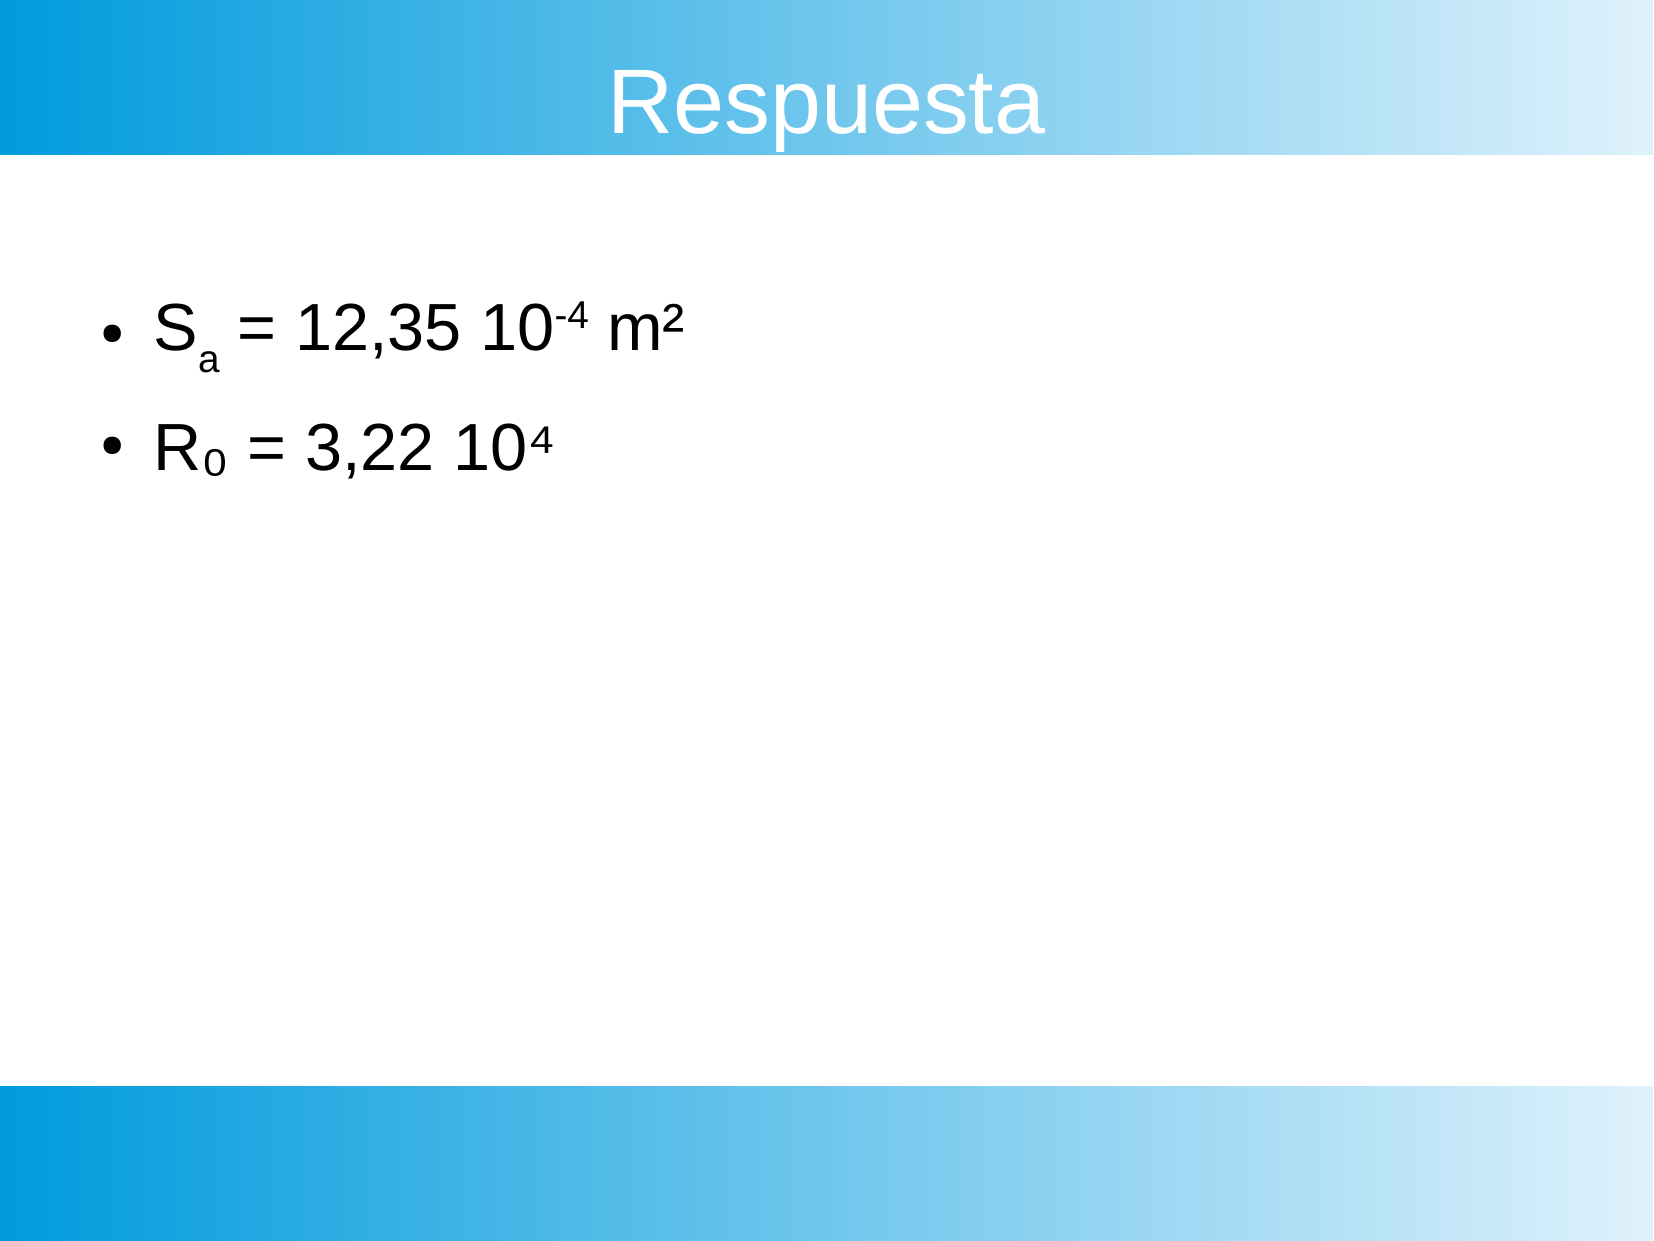

# Respuesta
Sa = 12,35 10-4 m²
R₀ = 3,22 10⁴